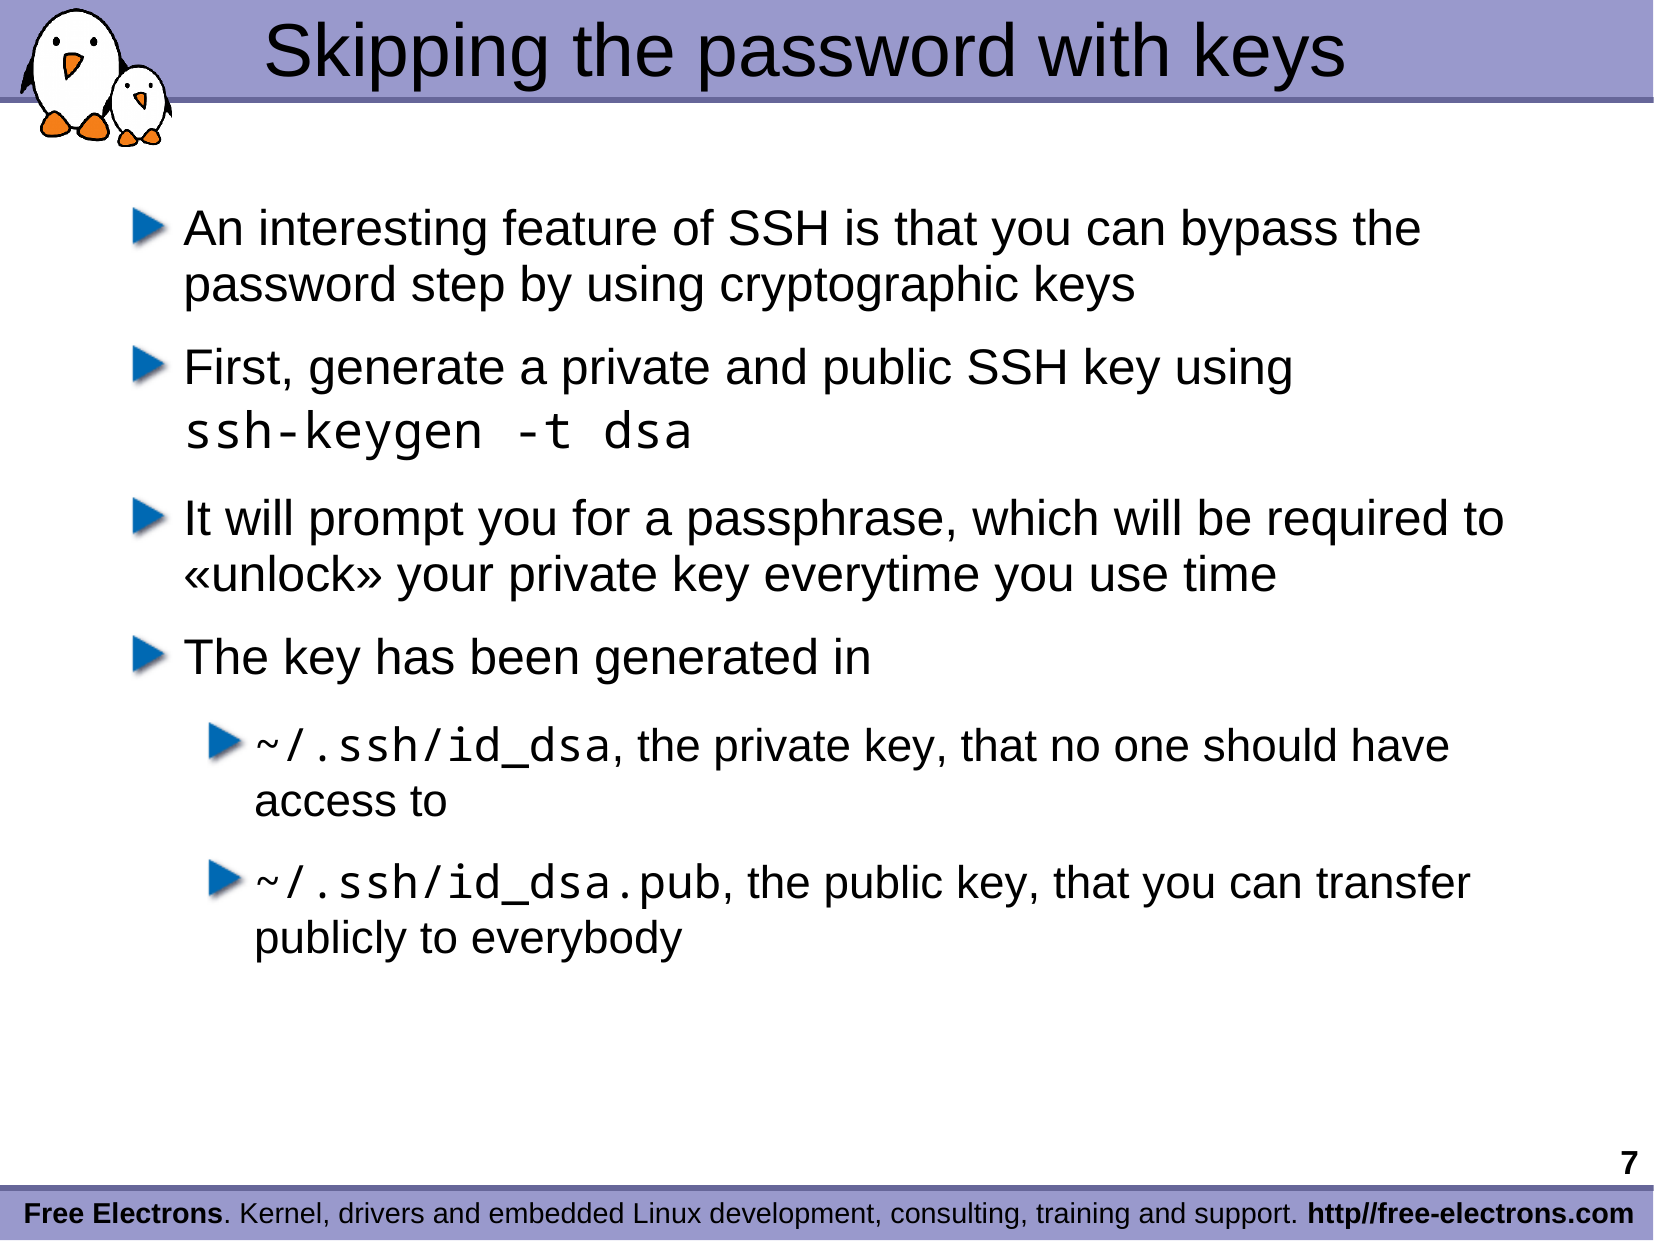

# Skipping the password with keys
An interesting feature of SSH is that you can bypass the password step by using cryptographic keys
First, generate a private and public SSH key using
ssh-keygen -t dsa
It will prompt you for a passphrase, which will be required to «unlock» your private key everytime you use time
The key has been generated in
~/.ssh/id_dsa, the private key, that no one should have access to
~/.ssh/id_dsa.pub, the public key, that you can transfer publicly to everybody